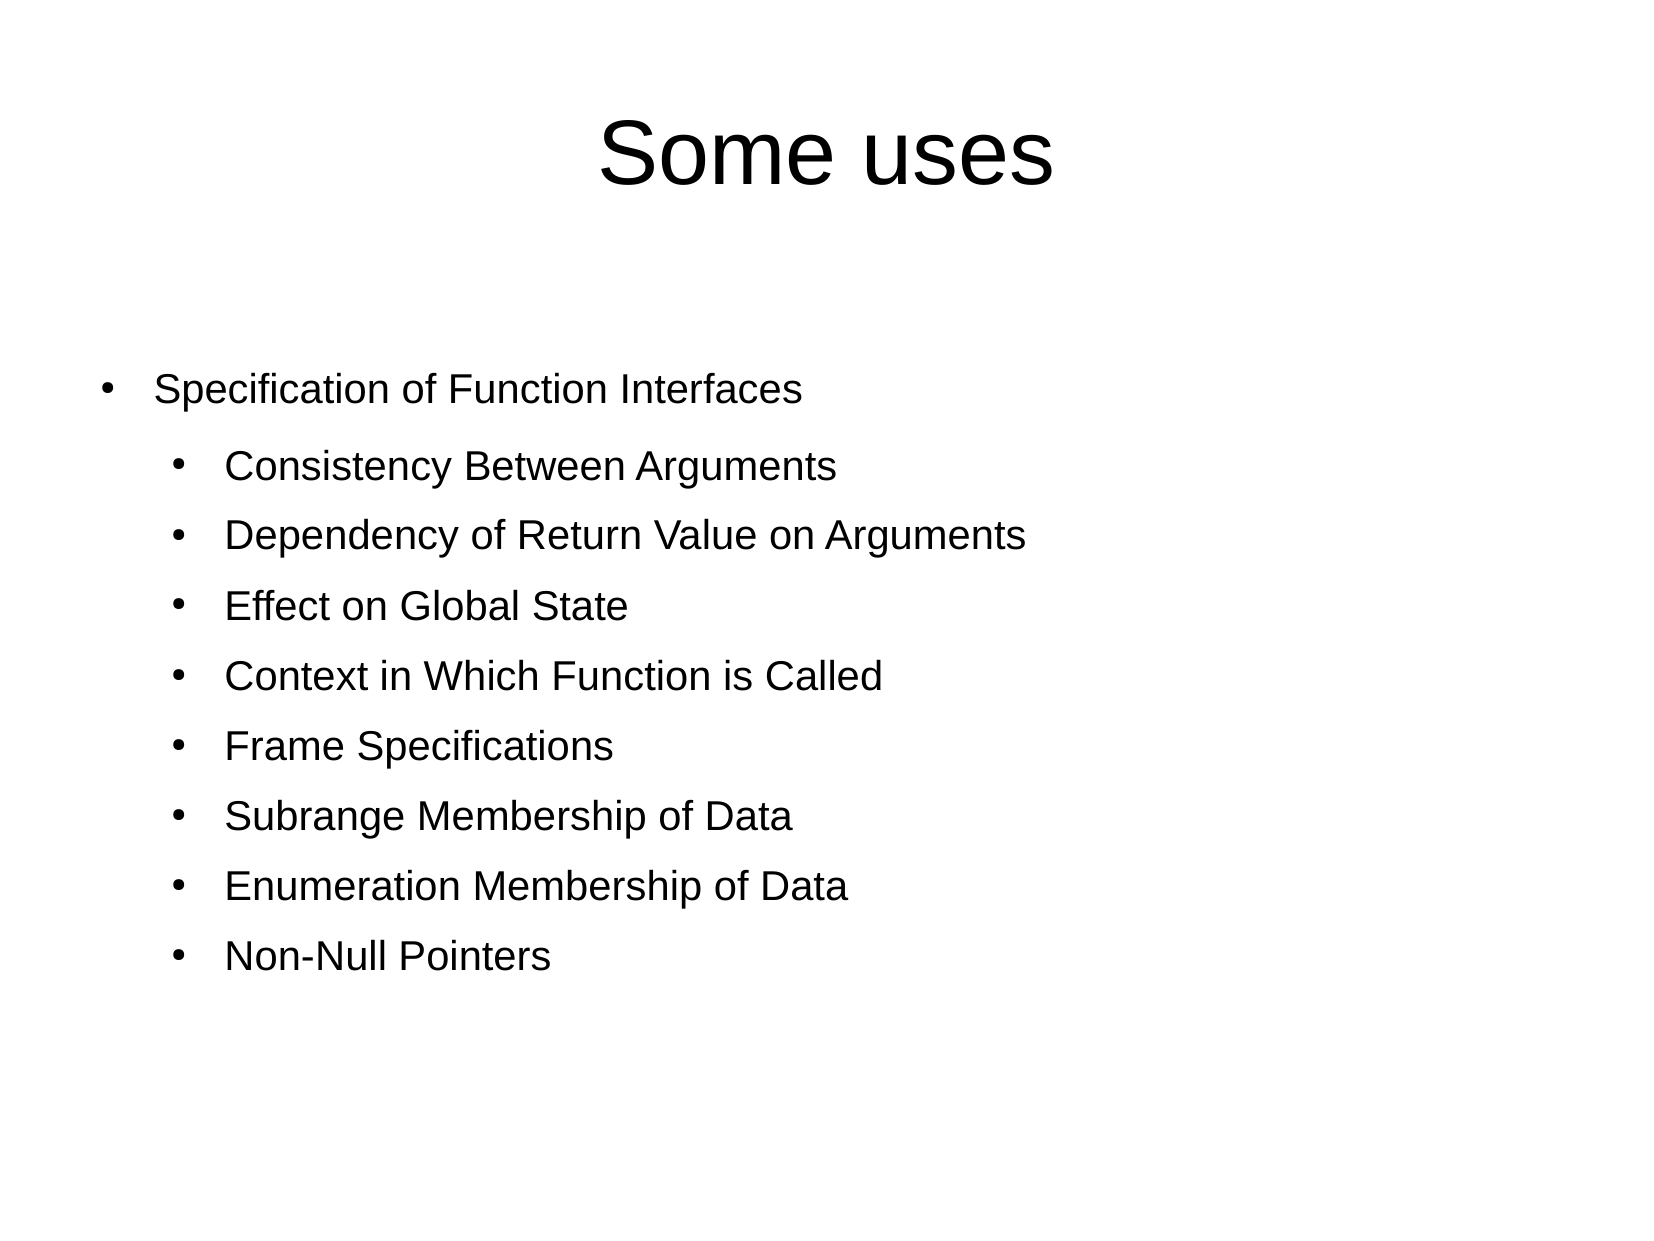

# Some uses
Specification of Function Interfaces
Consistency Between Arguments
Dependency of Return Value on Arguments
Effect on Global State
Context in Which Function is Called
Frame Specifications
Subrange Membership of Data
Enumeration Membership of Data
Non-Null Pointers
SS 2005 A Practical Approach to Programming With Assertions